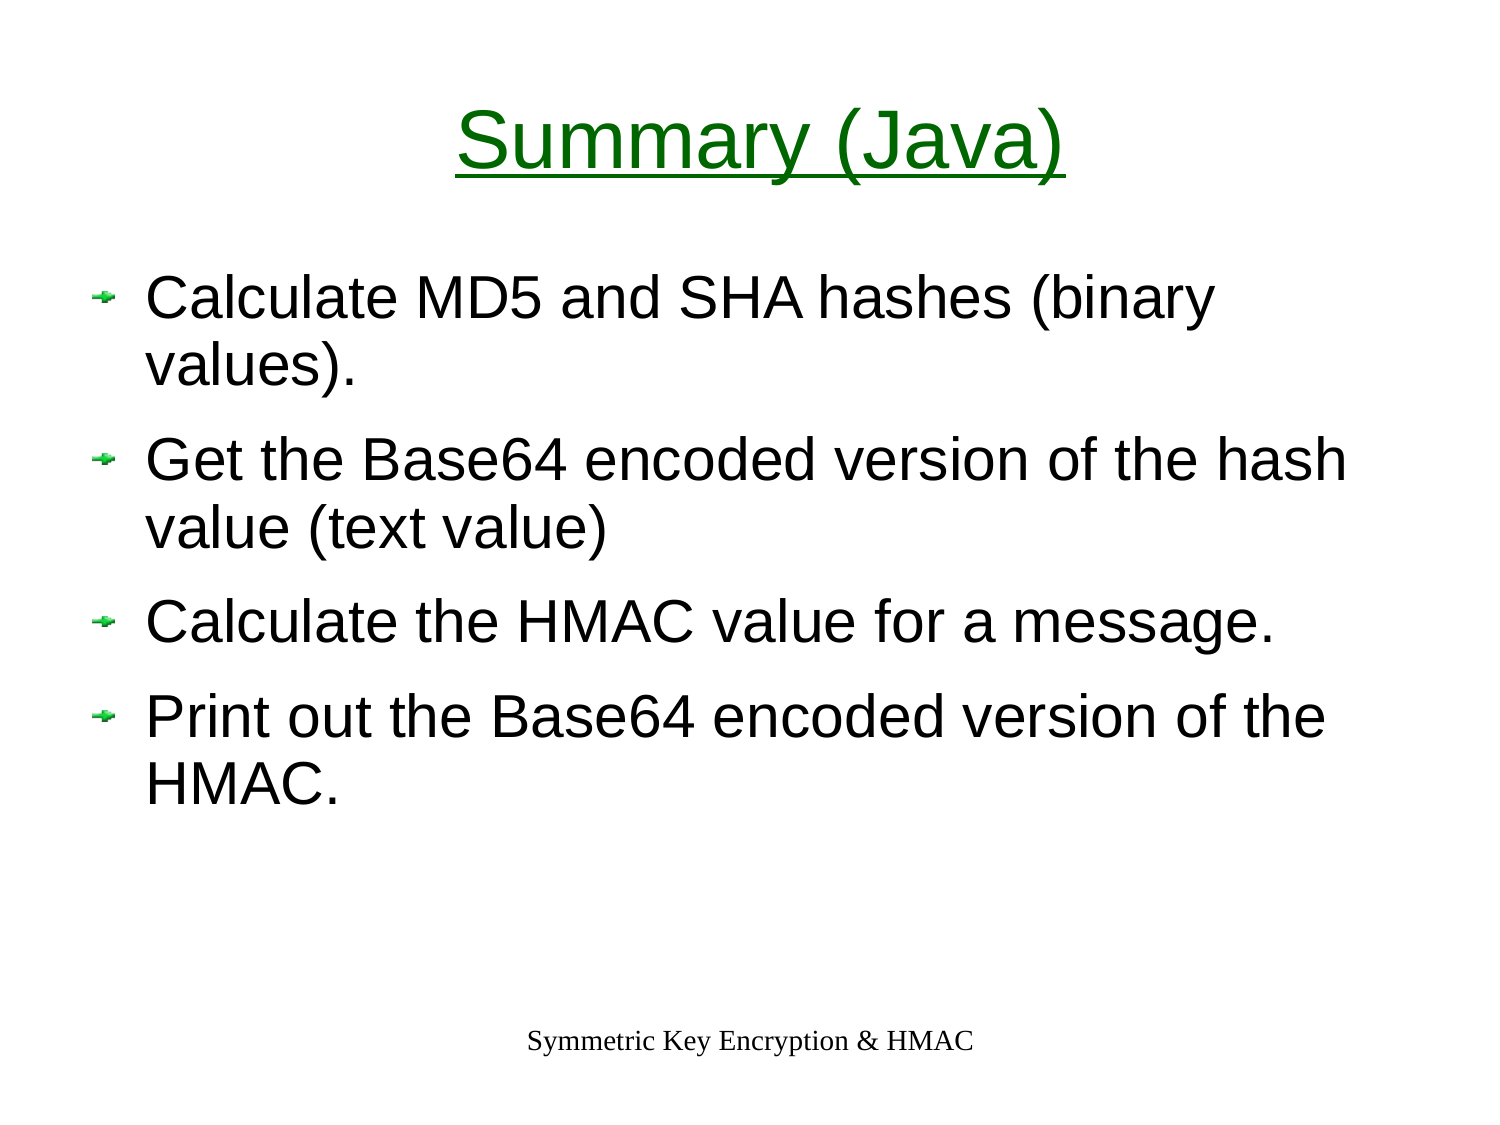

# Summary (Java)
Calculate MD5 and SHA hashes (binary values).
Get the Base64 encoded version of the hash value (text value)
Calculate the HMAC value for a message.
Print out the Base64 encoded version of the HMAC.
Symmetric Key Encryption & HMAC